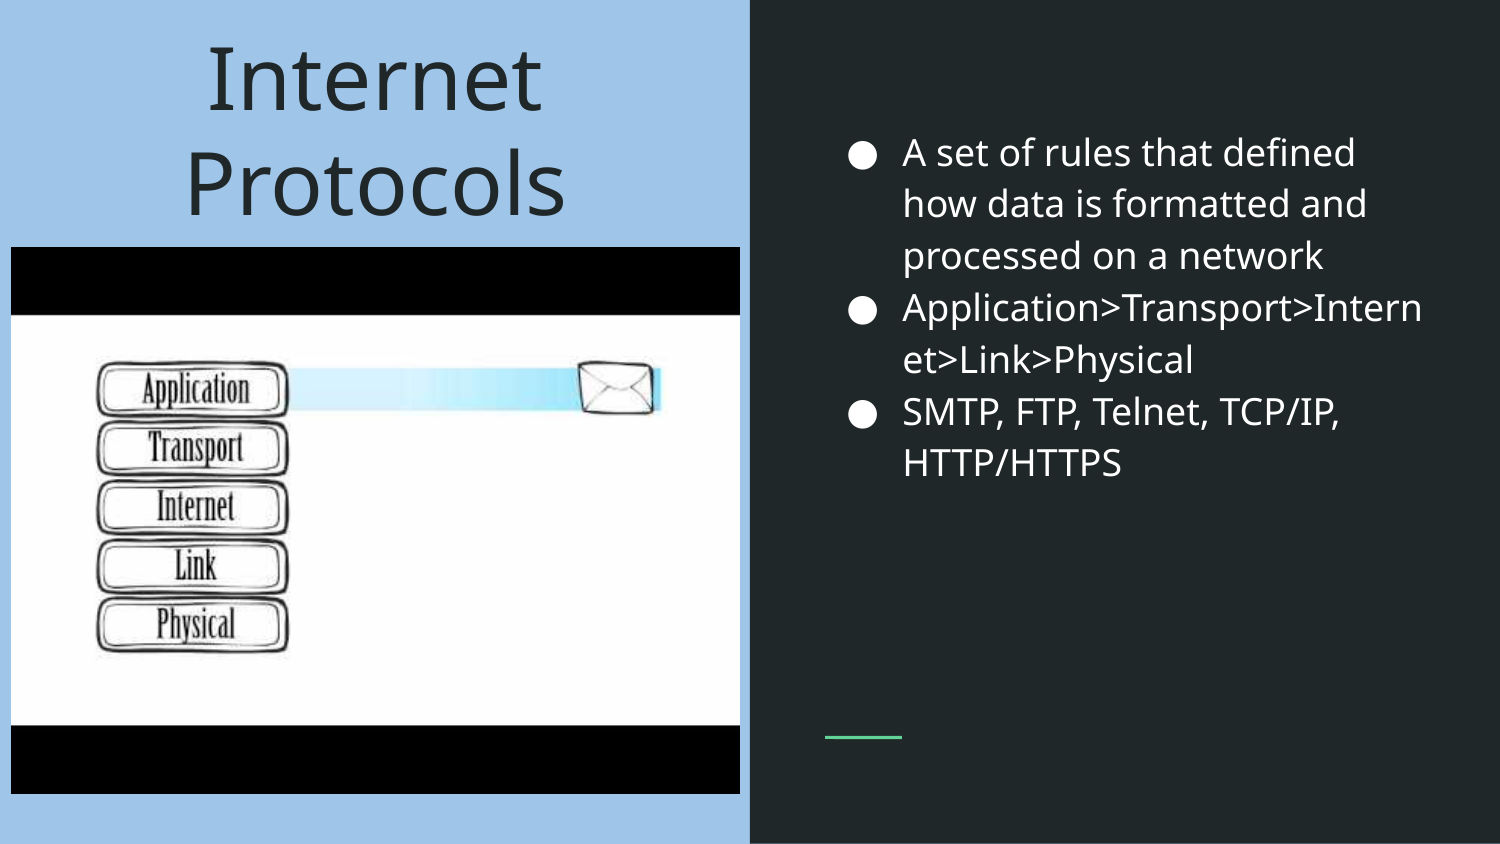

# Internet Protocols
A set of rules that defined how data is formatted and processed on a network
Application>Transport>Internet>Link>Physical
SMTP, FTP, Telnet, TCP/IP, HTTP/HTTPS